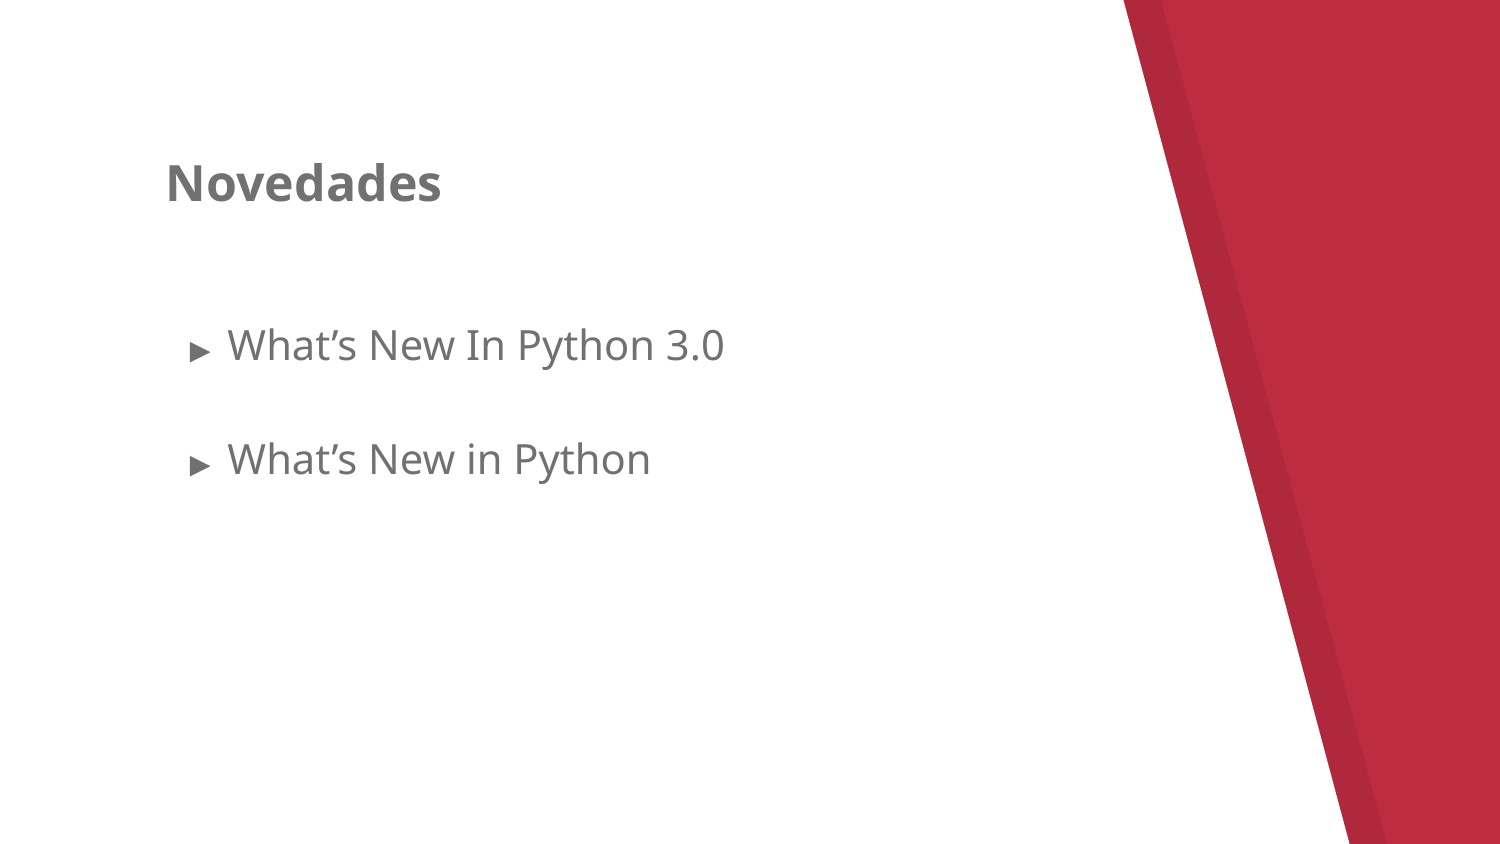

# Novedades
What’s New In Python 3.0
What’s New in Python